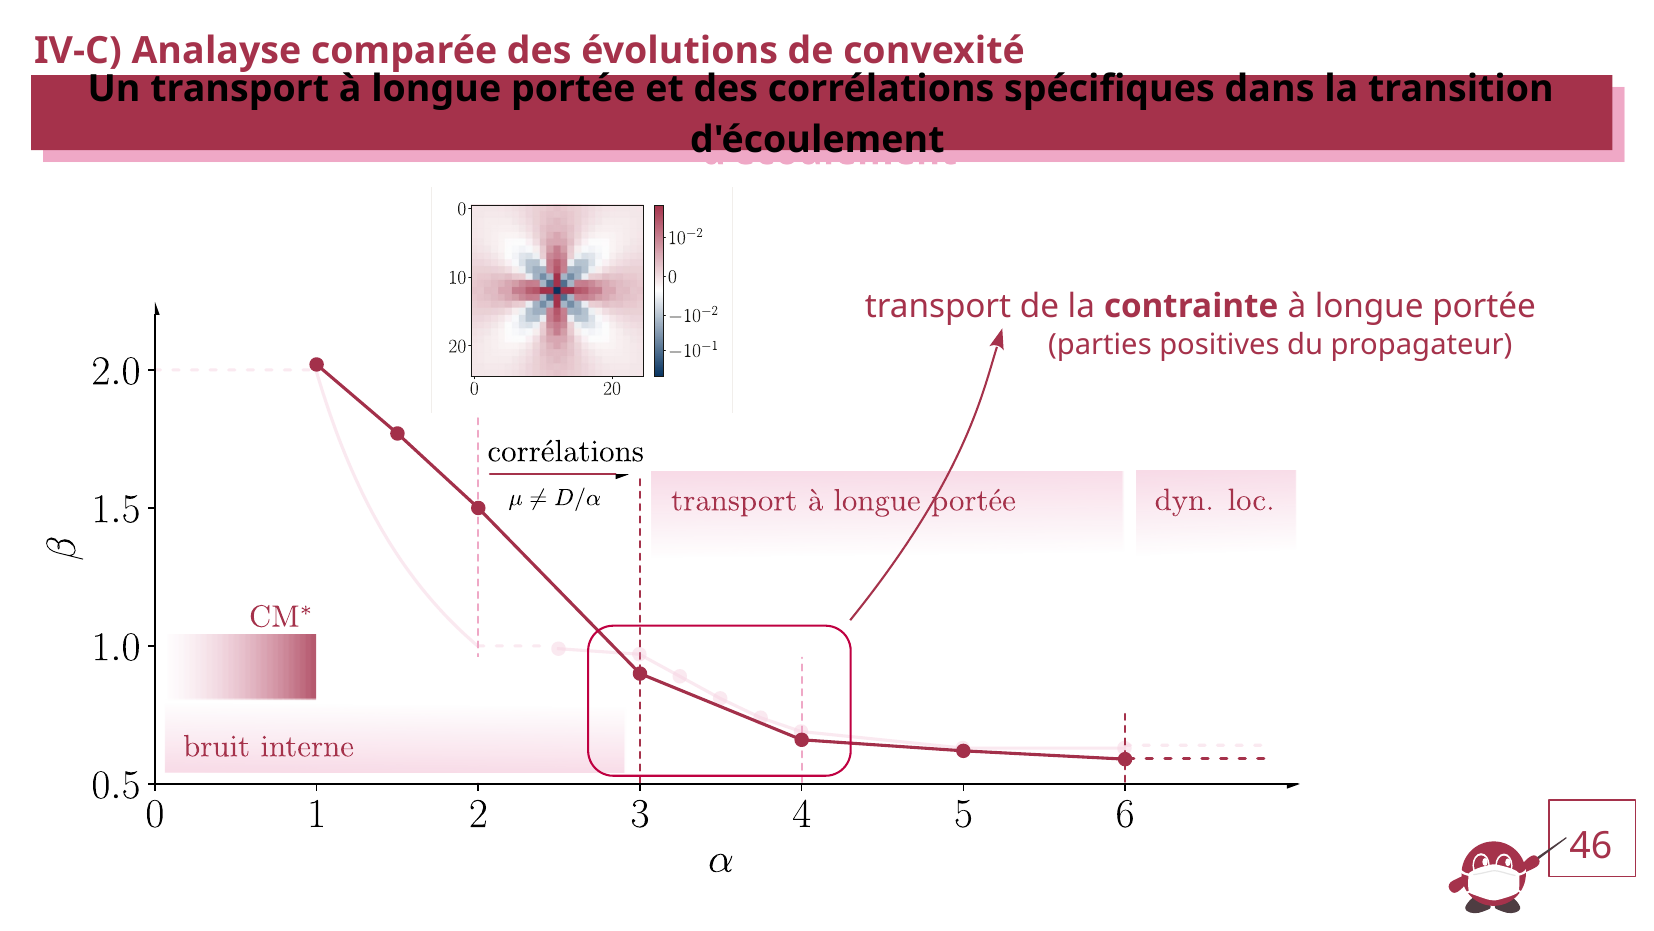

IV-C) Analayse comparée des évolutions de convexité
Un transport à longue portée et des corrélations spécifiques dans la transition d'écoulement
transport de la contrainte à longue portée
(parties positives du propagateur)